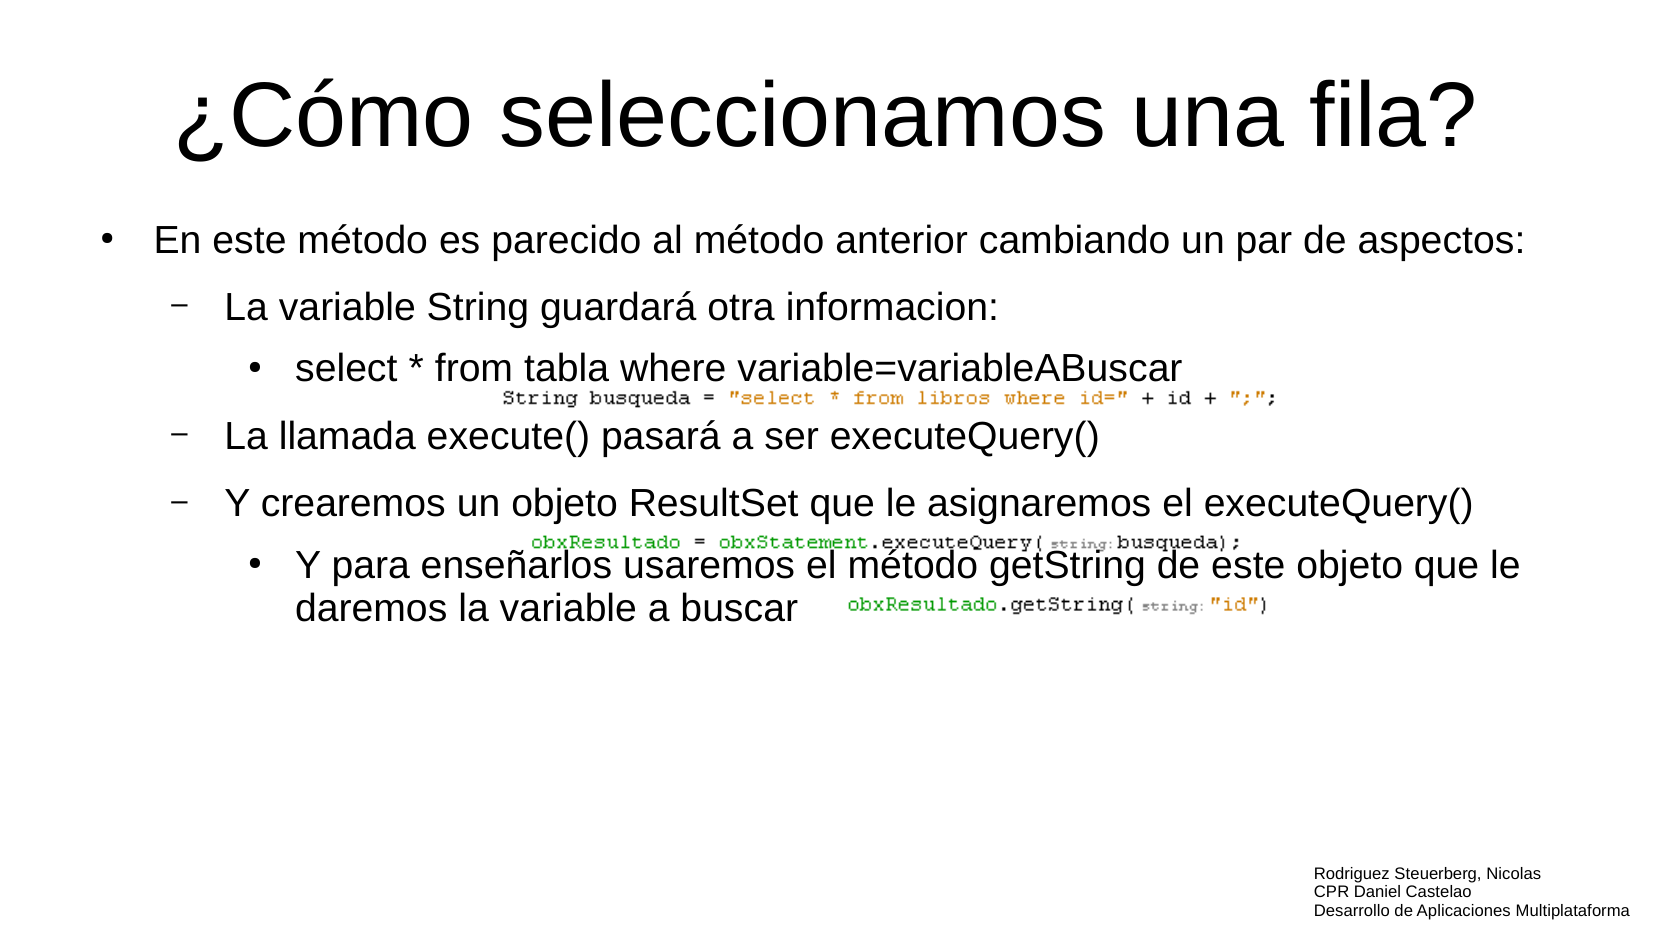

# ¿Cómo seleccionamos una fila?
En este método es parecido al método anterior cambiando un par de aspectos:
La variable String guardará otra informacion:
select * from tabla where variable=variableABuscar
La llamada execute() pasará a ser executeQuery()
Y crearemos un objeto ResultSet que le asignaremos el executeQuery()
Y para enseñarlos usaremos el método getString de este objeto que le daremos la variable a buscar
Rodriguez Steuerberg, Nicolas
CPR Daniel Castelao
Desarrollo de Aplicaciones Multiplataforma